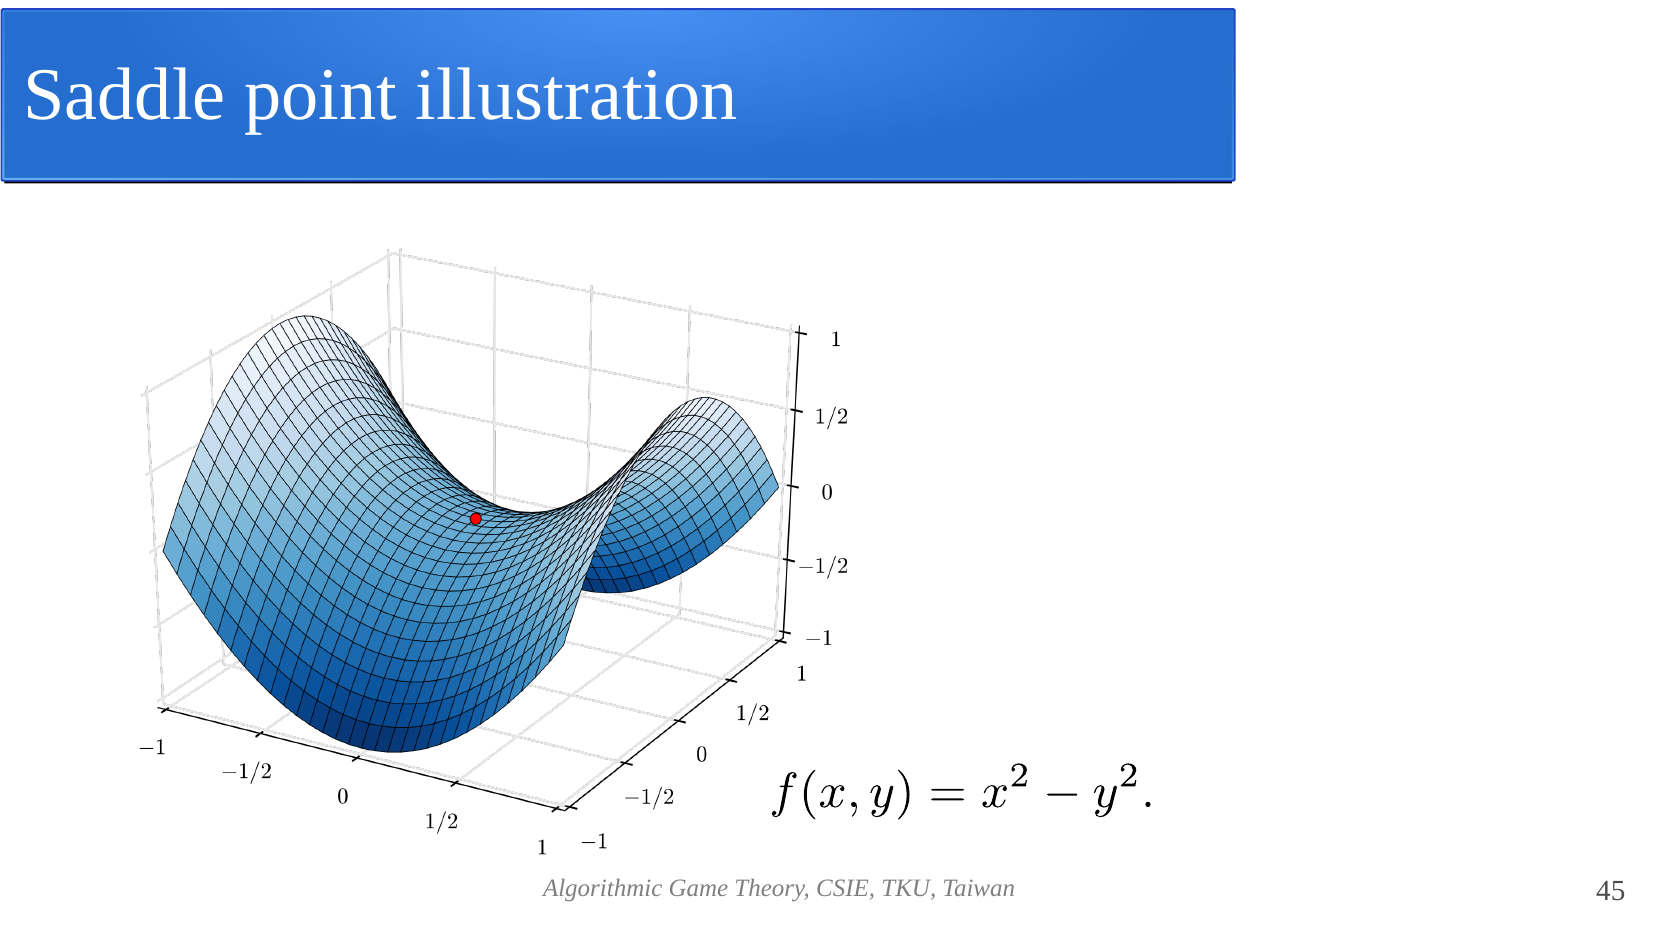

# Saddle point illustration
Algorithmic Game Theory, CSIE, TKU, Taiwan
45